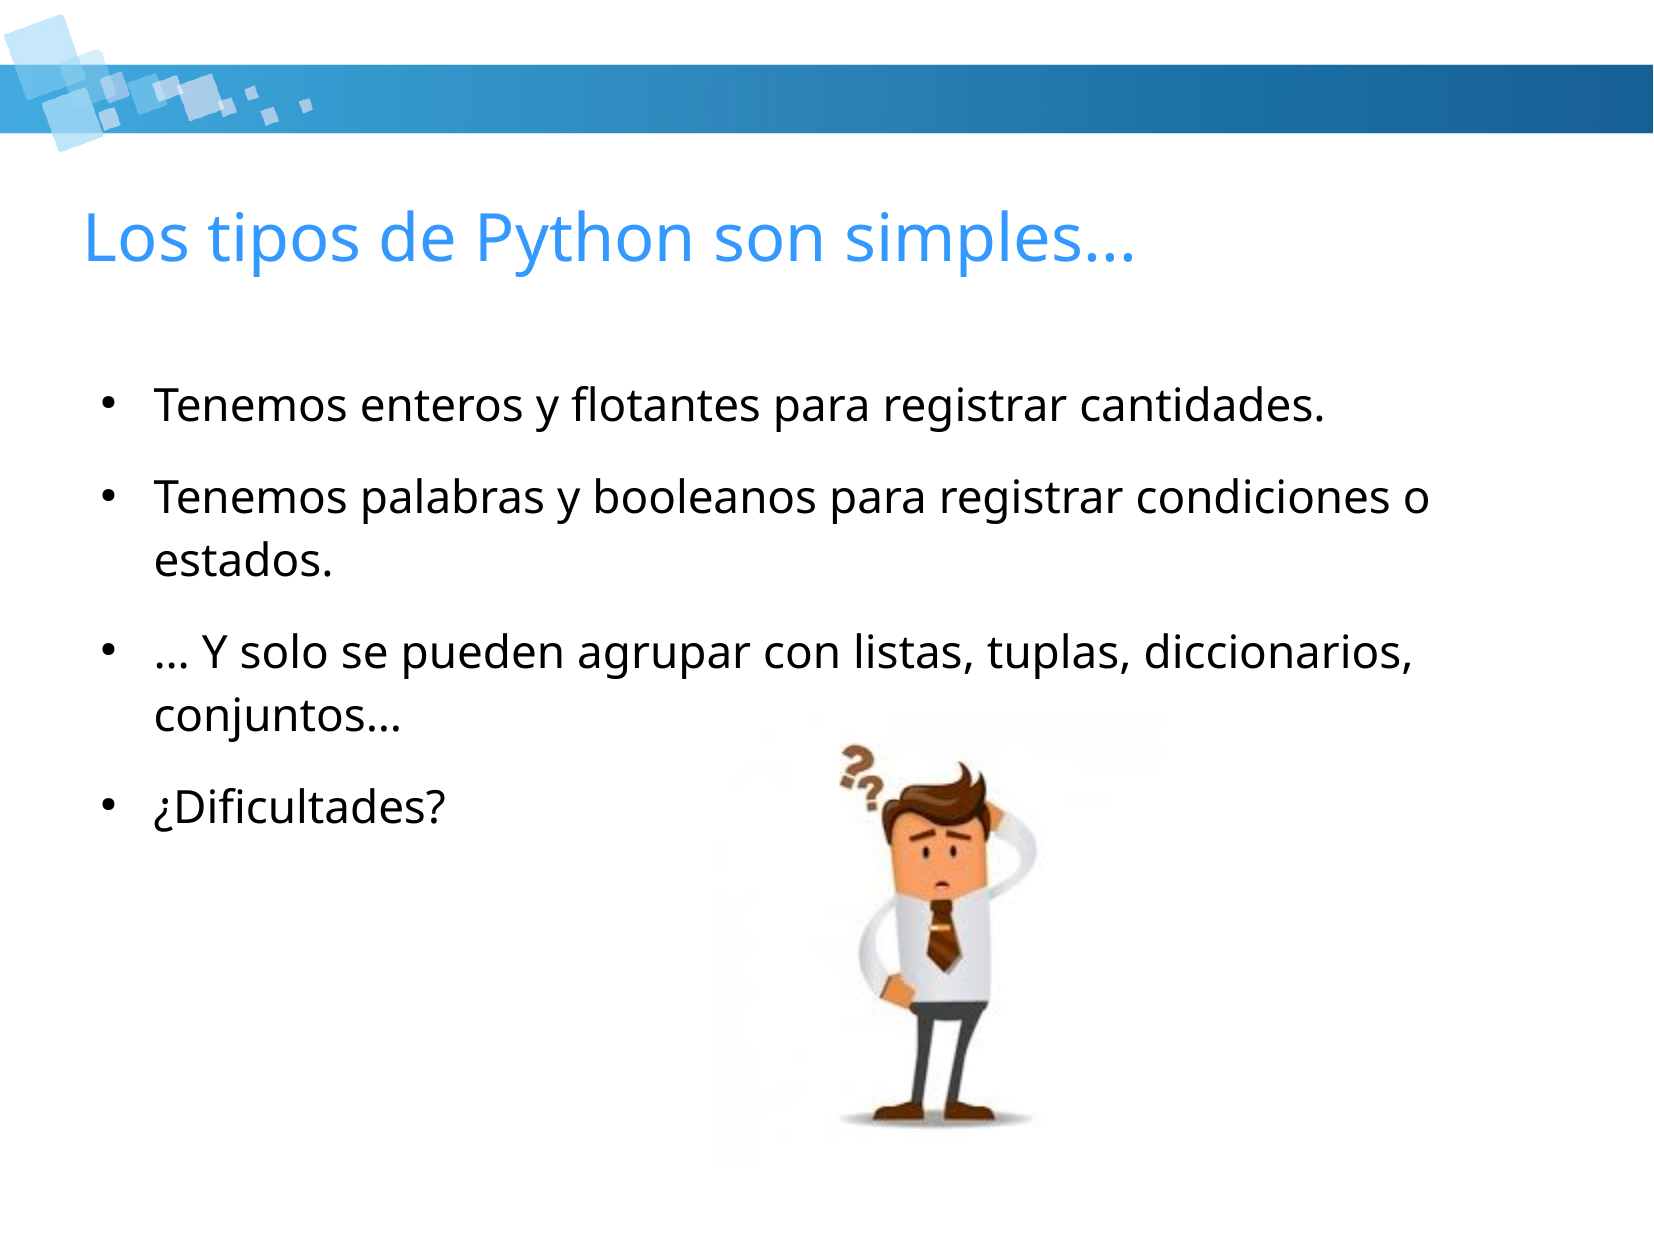

# Los tipos de Python son simples...
Tenemos enteros y flotantes para registrar cantidades.
Tenemos palabras y booleanos para registrar condiciones o estados.
… Y solo se pueden agrupar con listas, tuplas, diccionarios, conjuntos…
¿Dificultades?